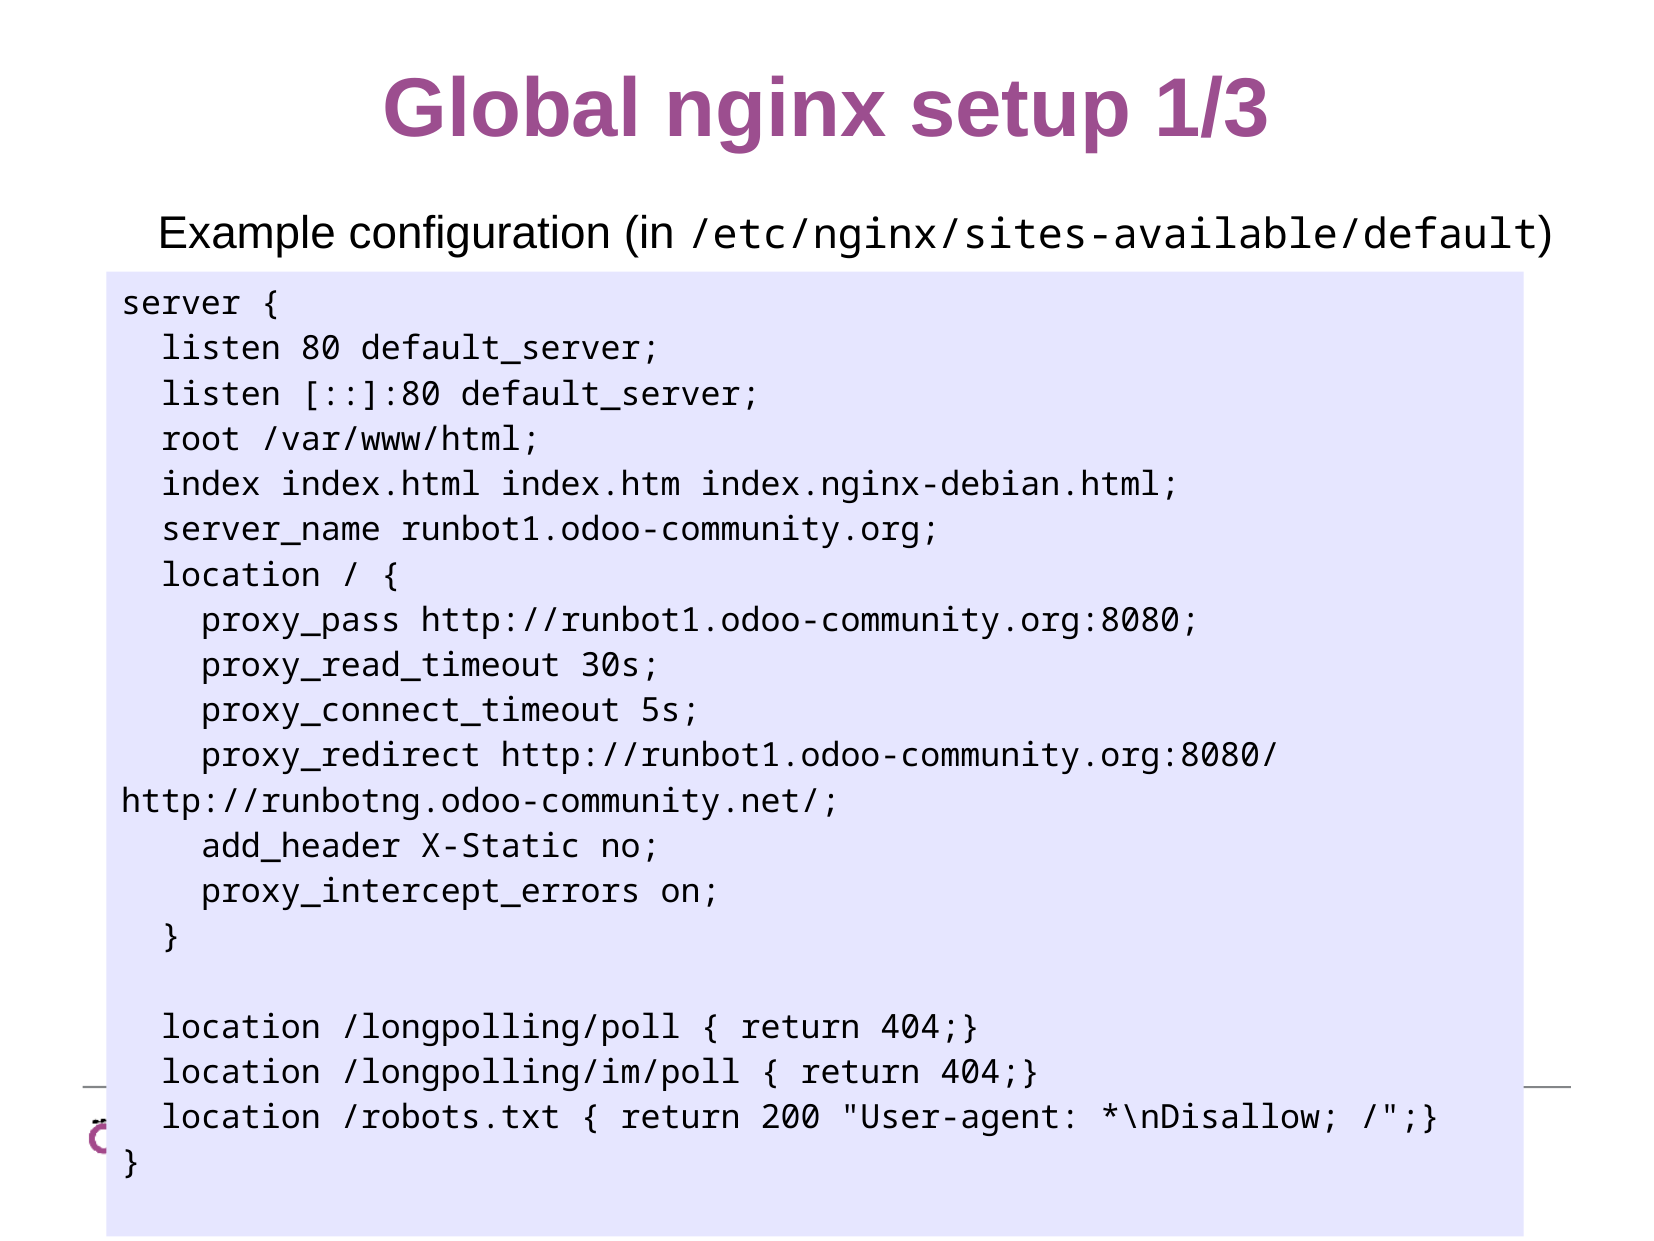

# Global nginx setup 1/3
Example configuration (in /etc/nginx/sites-available/default)
server {
 listen 80 default_server;
 listen [::]:80 default_server;
 root /var/www/html;
 index index.html index.htm index.nginx-debian.html;
 server_name runbot1.odoo-community.org;
 location / {
 proxy_pass http://runbot1.odoo-community.org:8080;
 proxy_read_timeout 30s;
 proxy_connect_timeout 5s;
 proxy_redirect http://runbot1.odoo-community.org:8080/ http://runbotng.odoo-community.net/;
 add_header X-Static no;
 proxy_intercept_errors on;
 }
 location /longpolling/poll { return 404;}
 location /longpolling/im/poll { return 404;}
 location /robots.txt { return 200 "User-agent: *\nDisallow; /";}
}